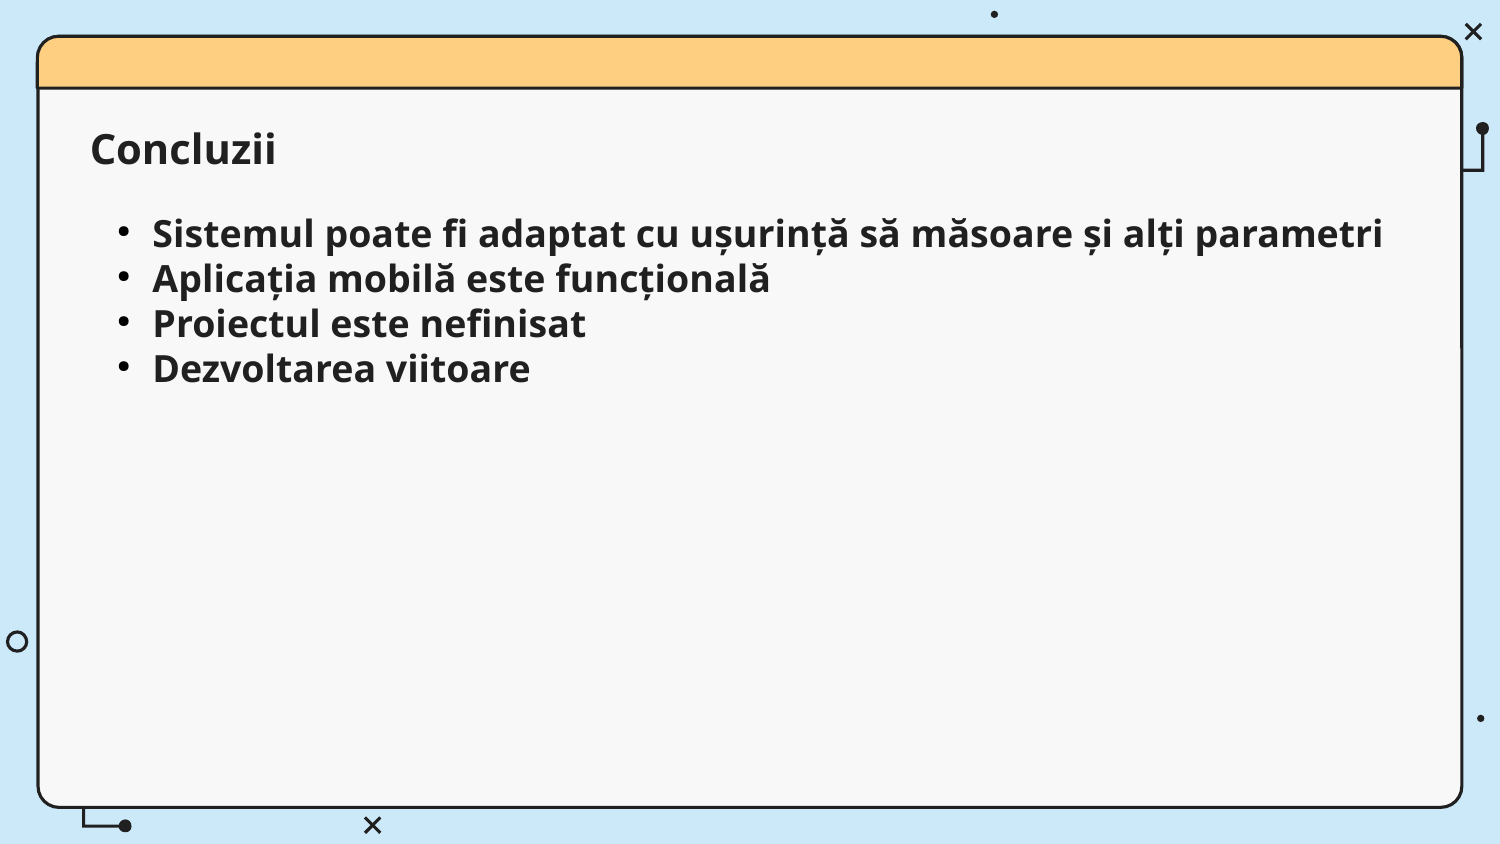

# Concluzii
Sistemul poate fi adaptat cu ușurință să măsoare și alți parametri
Aplicația mobilă este funcțională
Proiectul este nefinisat
Dezvoltarea viitoare